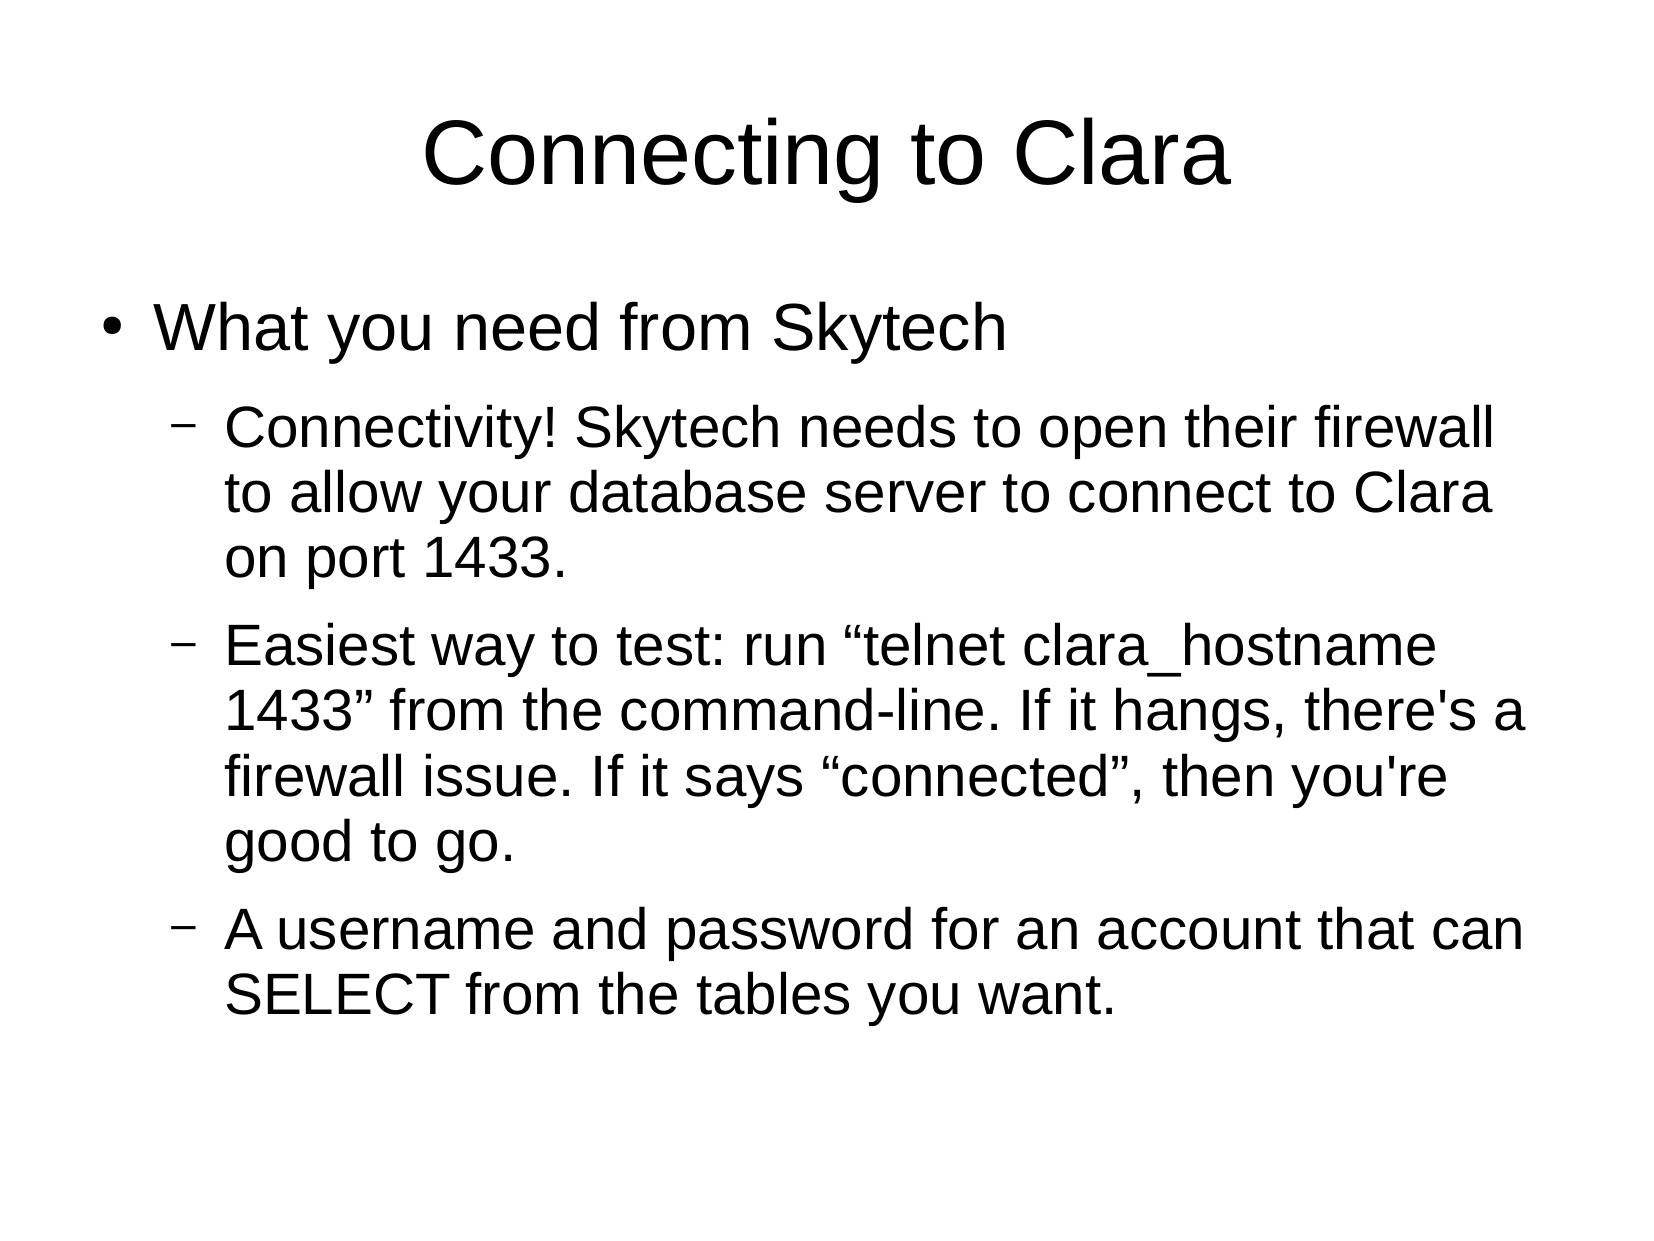

# Connecting to Clara
What you need from Skytech
Connectivity! Skytech needs to open their firewall to allow your database server to connect to Clara on port 1433.
Easiest way to test: run “telnet clara_hostname 1433” from the command-line. If it hangs, there's a firewall issue. If it says “connected”, then you're good to go.
A username and password for an account that can SELECT from the tables you want.